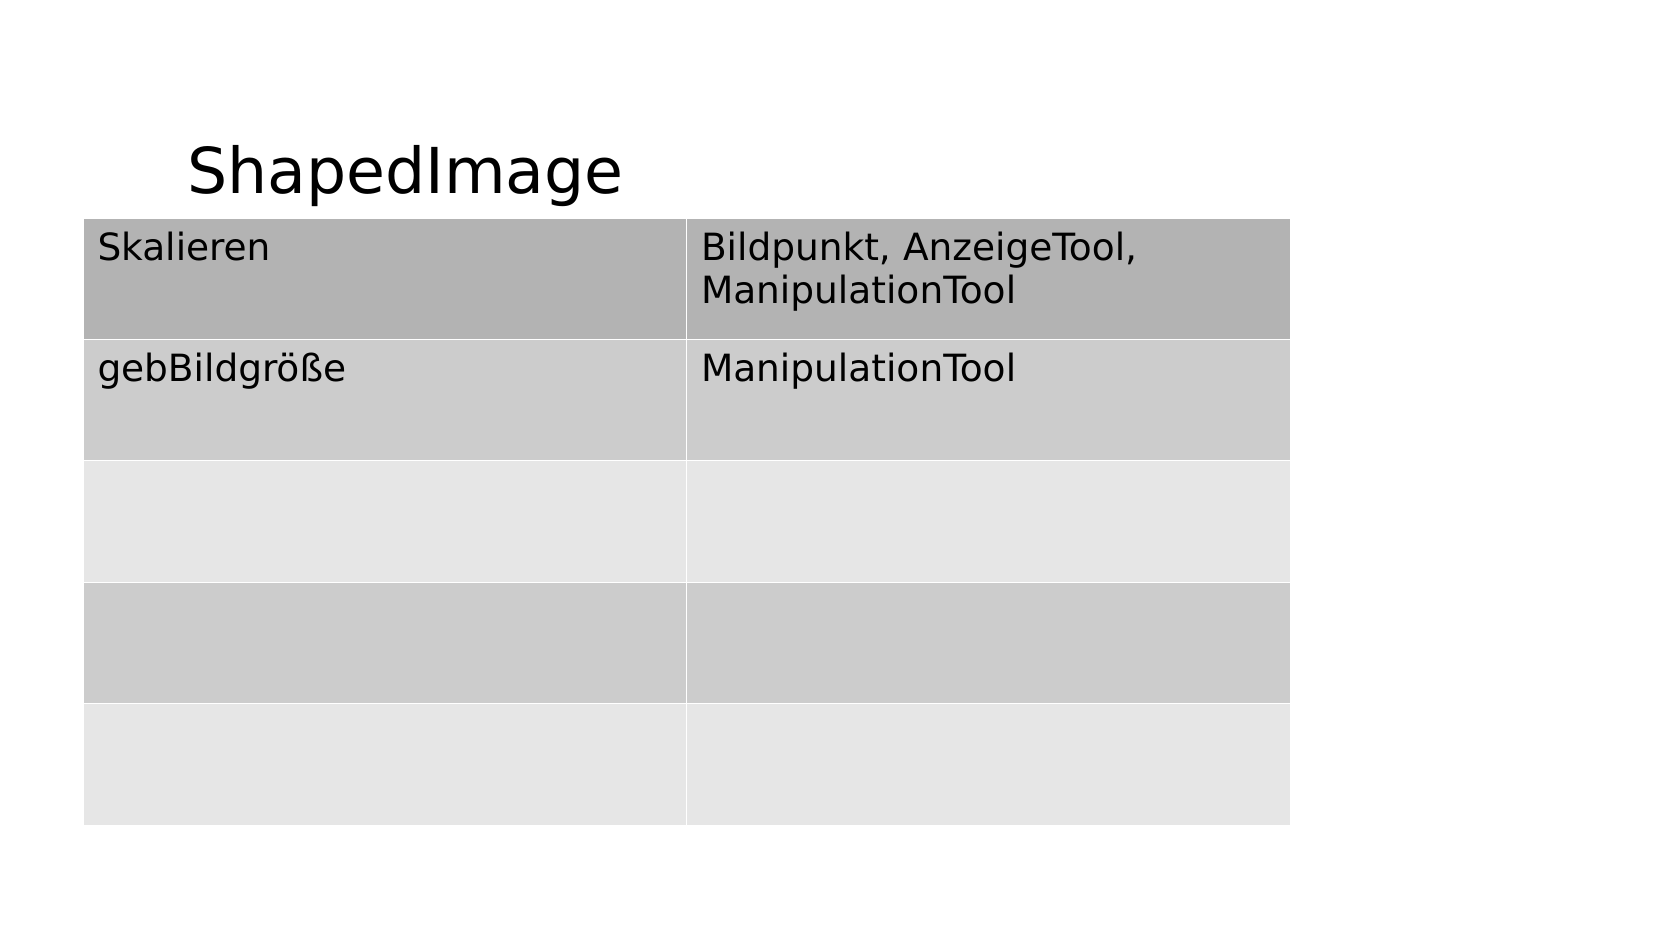

# ShapedImage
| Skalieren | Bildpunkt, AnzeigeTool, ManipulationTool |
| --- | --- |
| gebBildgröße | ManipulationTool |
| | |
| | |
| | |